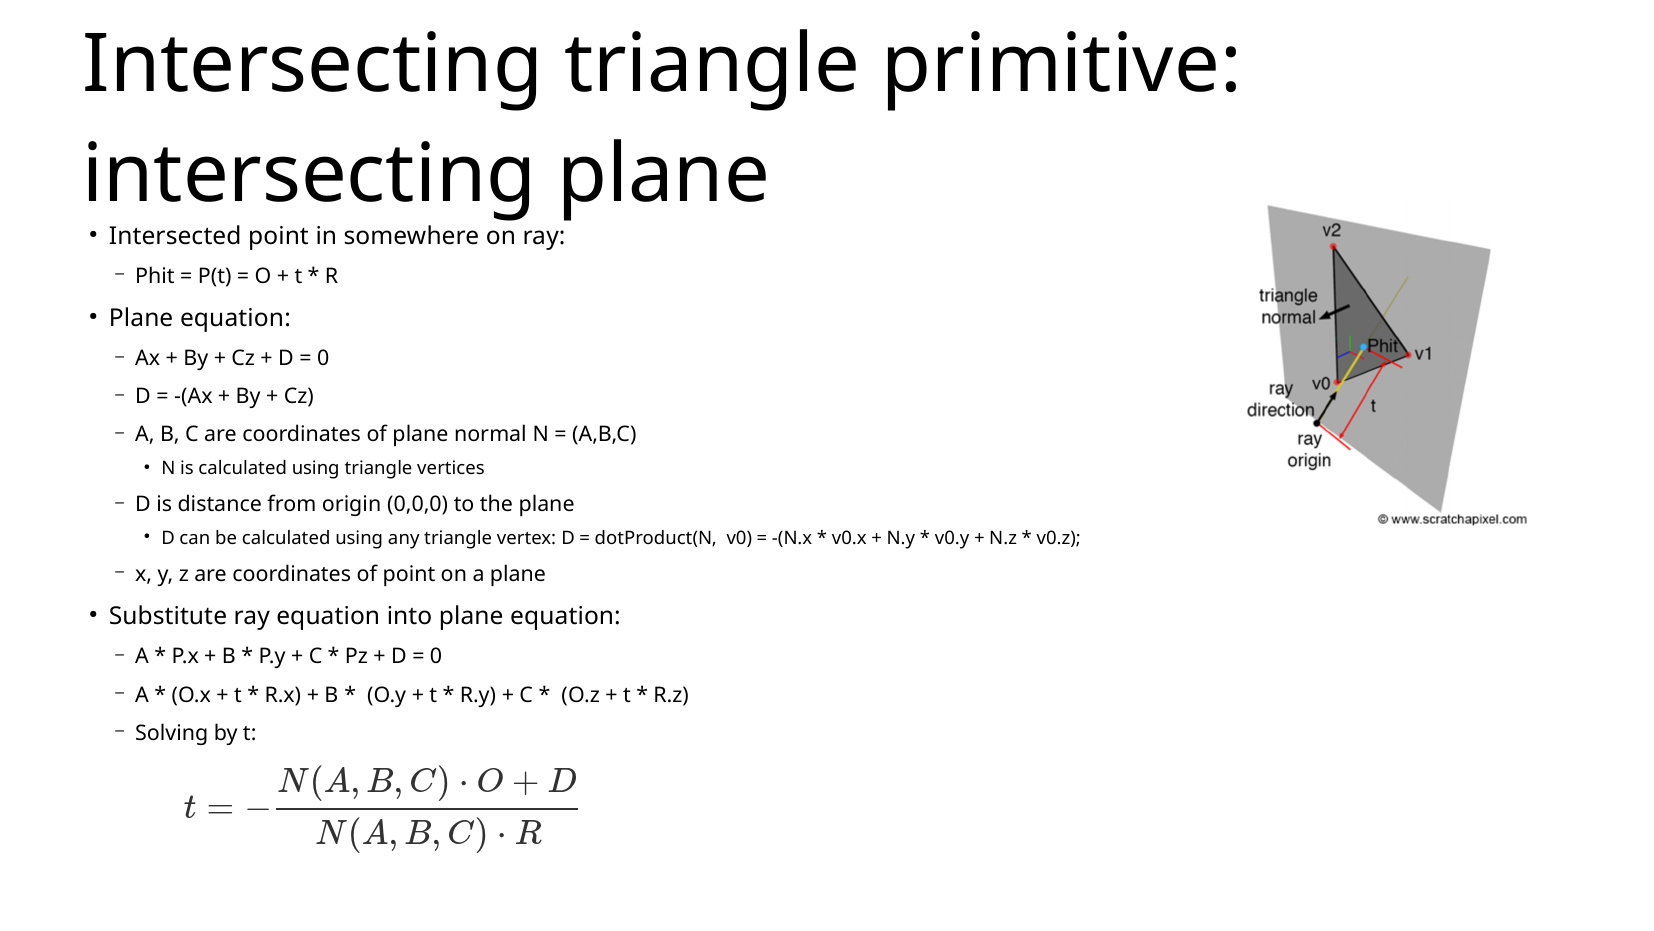

# Intersecting triangle primitive: intersecting plane
Intersected point in somewhere on ray:
Phit = P(t) = O + t * R
Plane equation:
Ax + By + Cz + D = 0
D = -(Ax + By + Cz)
A, B, C are coordinates of plane normal N = (A,B,C)
N is calculated using triangle vertices
D is distance from origin (0,0,0) to the plane
D can be calculated using any triangle vertex: D = dotProduct(N, v0) = -(N.x * v0.x + N.y * v0.y + N.z * v0.z);
x, y, z are coordinates of point on a plane
Substitute ray equation into plane equation:
A * P.x + B * P.y + C * Pz + D = 0
A * (O.x + t * R.x) + B * (O.y + t * R.y) + C * (O.z + t * R.z)
Solving by t: